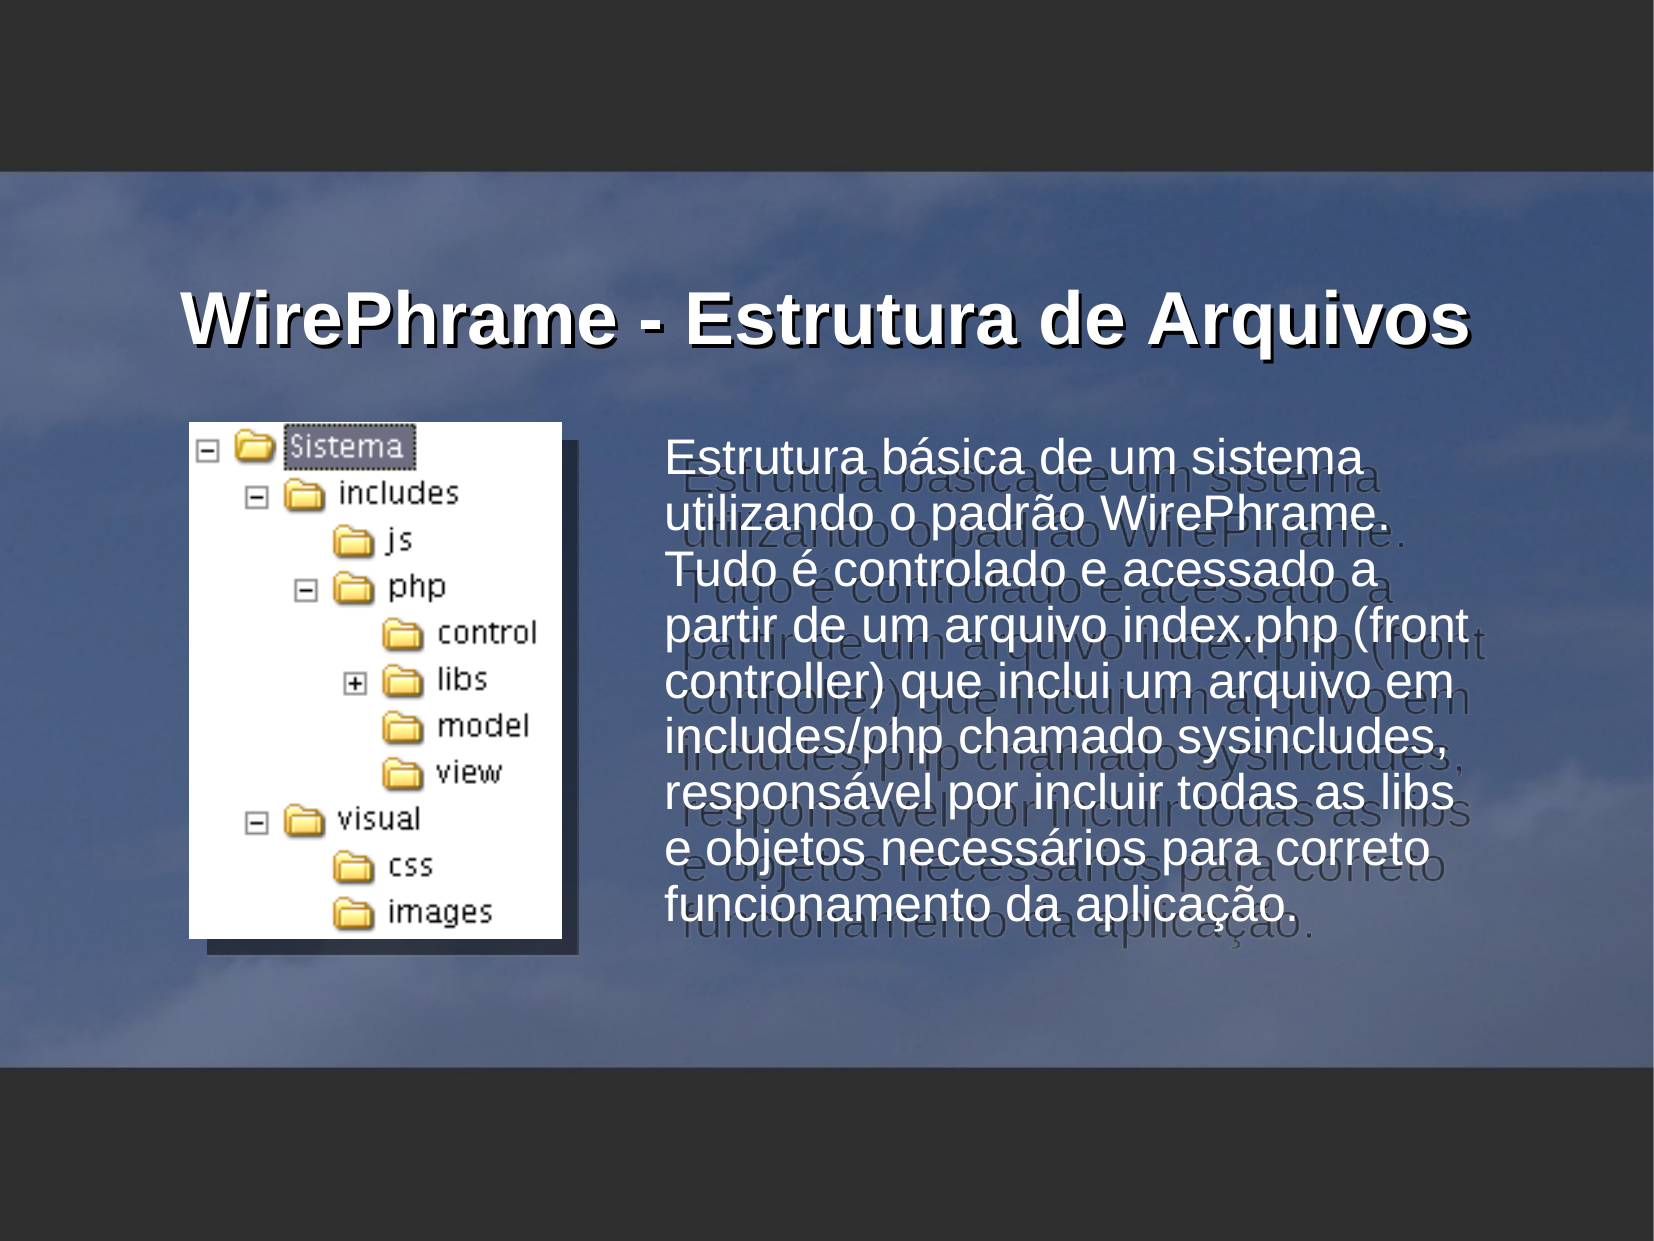

# WirePhrame - Estrutura de Arquivos
Estrutura básica de um sistema utilizando o padrão WirePhrame. Tudo é controlado e acessado a partir de um arquivo index.php (front controller) que inclui um arquivo em includes/php chamado sysincludes, responsável por incluir todas as libs e objetos necessários para correto funcionamento da aplicação.